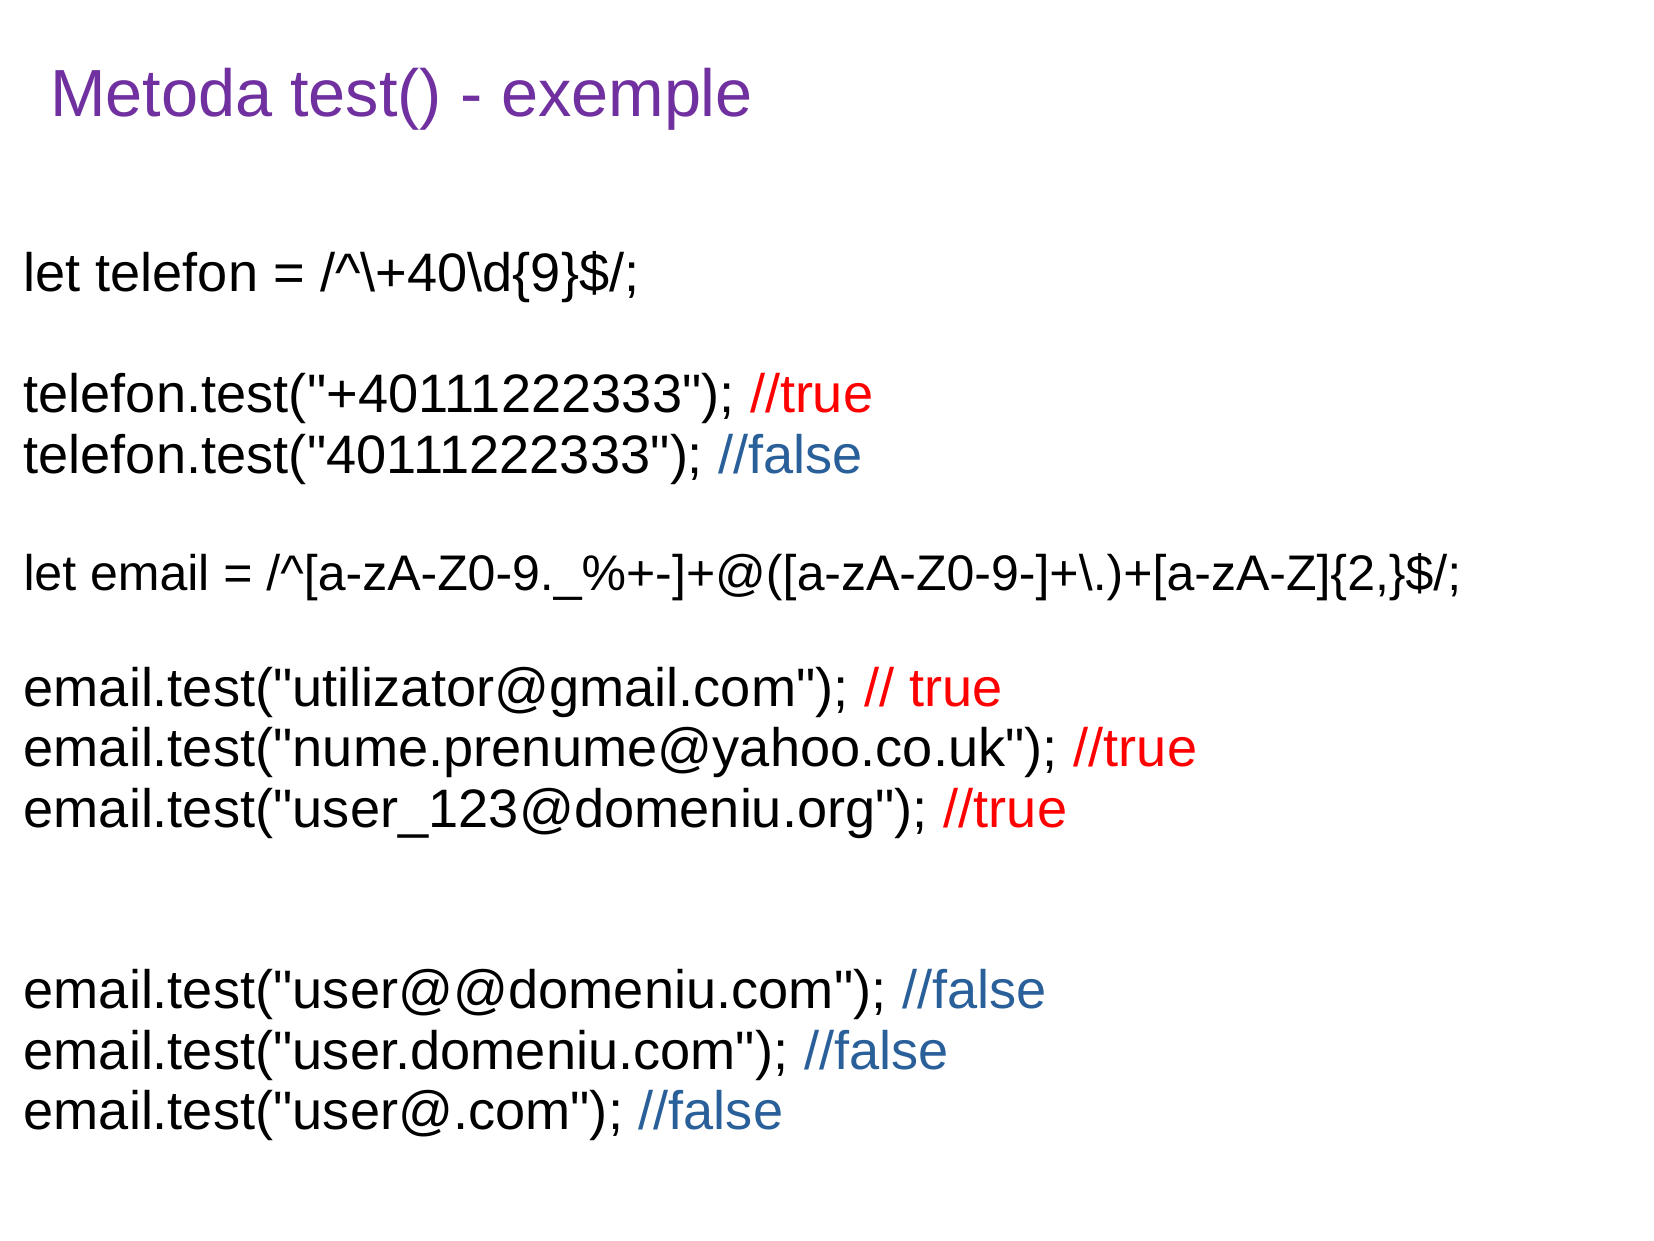

Metoda test() - exemple
let telefon = /^\+40\d{9}$/;
telefon.test("+40111222333"); //true
telefon.test("40111222333"); //false
let email = /^[a-zA-Z0-9._%+-]+@([a-zA-Z0-9-]+\.)+[a-zA-Z]{2,}$/;
email.test("utilizator@gmail.com"); // true
email.test("nume.prenume@yahoo.co.uk"); //true
email.test("user_123@domeniu.org"); //true
email.test("user@@domeniu.com"); //false
email.test("user.domeniu.com"); //false
email.test("user@.com"); //false